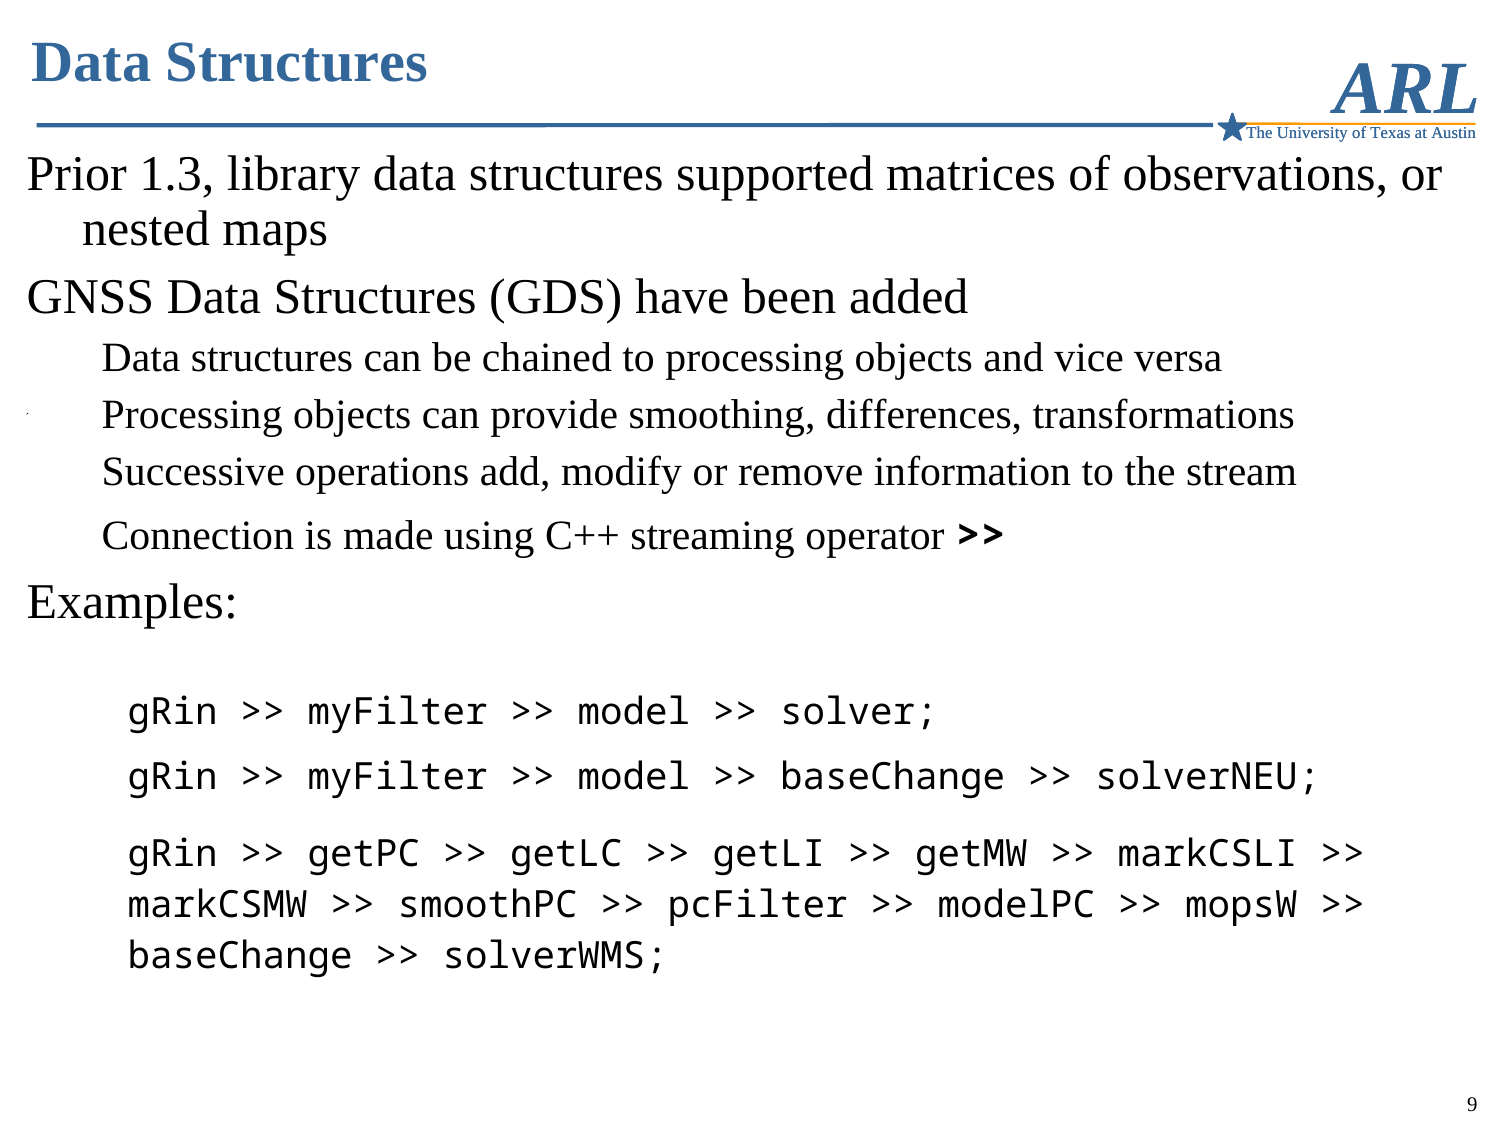

# Data Structures
Prior 1.3, library data structures supported matrices of observations, or nested maps
GNSS Data Structures (GDS) have been added
Data structures can be chained to processing objects and vice versa
Processing objects can provide smoothing, differences, transformations
Successive operations add, modify or remove information to the stream
Connection is made using C++ streaming operator >>
Examples:
 gRin >> myFilter >> model >> solver;
 gRin >> myFilter >> model >> baseChange >> solverNEU;
 gRin >> getPC >> getLC >> getLI >> getMW >> markCSLI >>
 markCSMW >> smoothPC >> pcFilter >> modelPC >> mopsW >>
 baseChange >> solverWMS;